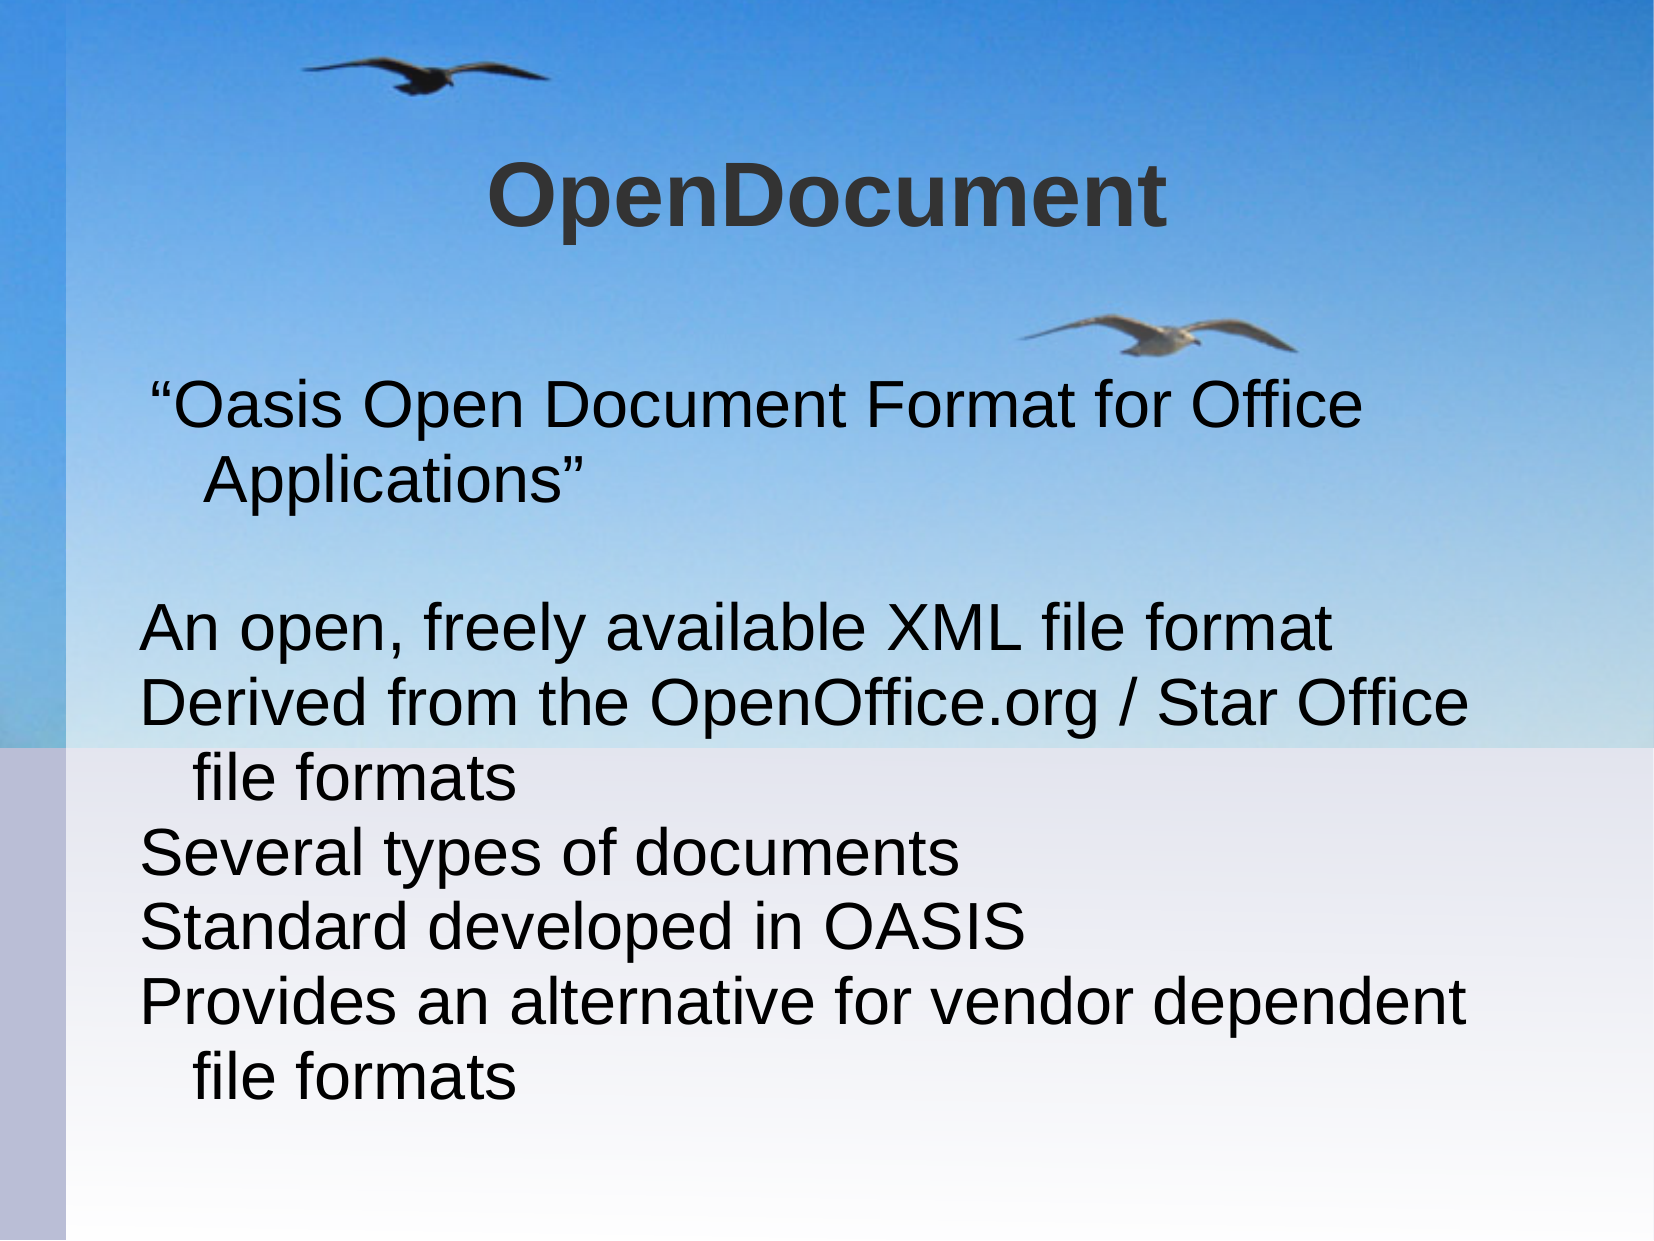

# OpenDocument
“Oasis Open Document Format for Office Applications”
An open, freely available XML file format
Derived from the OpenOffice.org / Star Office file formats
Several types of documents
Standard developed in OASIS
Provides an alternative for vendor dependent file formats